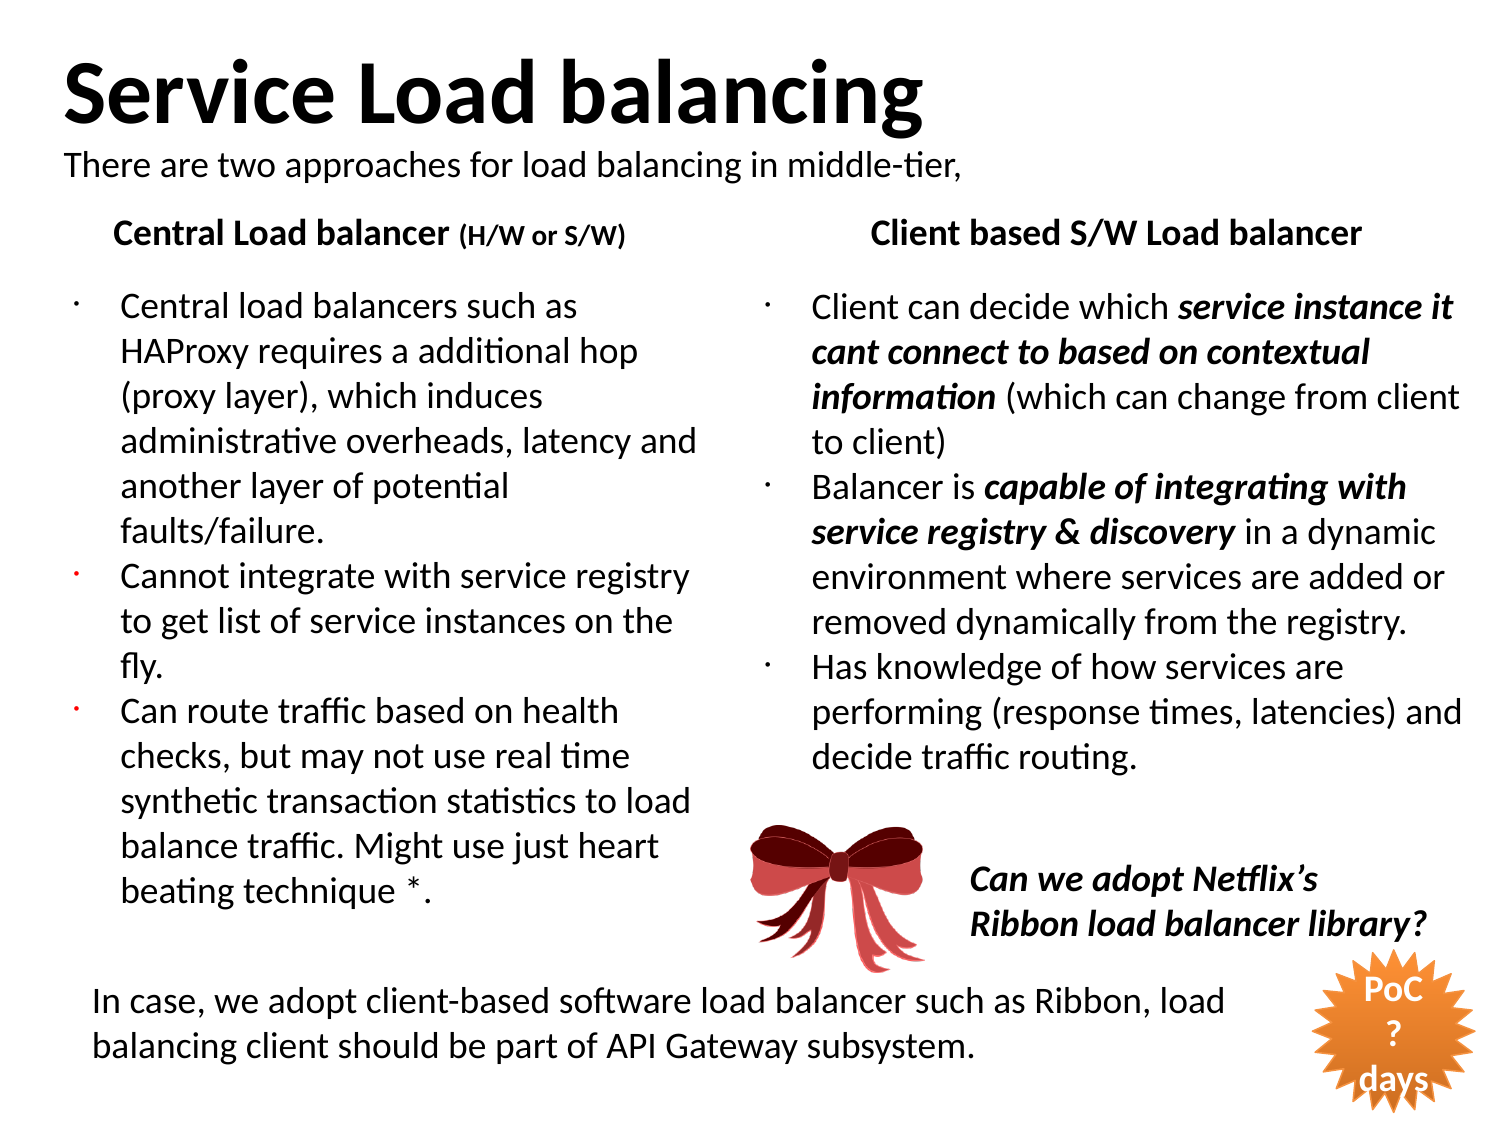

# Service Load balancing
There are two approaches for load balancing in middle-tier,
Central Load balancer (H/W or S/W)
Client based S/W Load balancer
Central load balancers such as HAProxy requires a additional hop (proxy layer), which induces administrative overheads, latency and another layer of potential faults/failure.
Cannot integrate with service registry to get list of service instances on the fly.
Can route traffic based on health checks, but may not use real time synthetic transaction statistics to load balance traffic. Might use just heart beating technique *.
Client can decide which service instance it cant connect to based on contextual information (which can change from client to client)
Balancer is capable of integrating with service registry & discovery in a dynamic environment where services are added or removed dynamically from the registry.
Has knowledge of how services are performing (response times, latencies) and decide traffic routing.
Can we adopt Netflix’s Ribbon load balancer library?
PoC
? days
In case, we adopt client-based software load balancer such as Ribbon, load balancing client should be part of API Gateway subsystem.